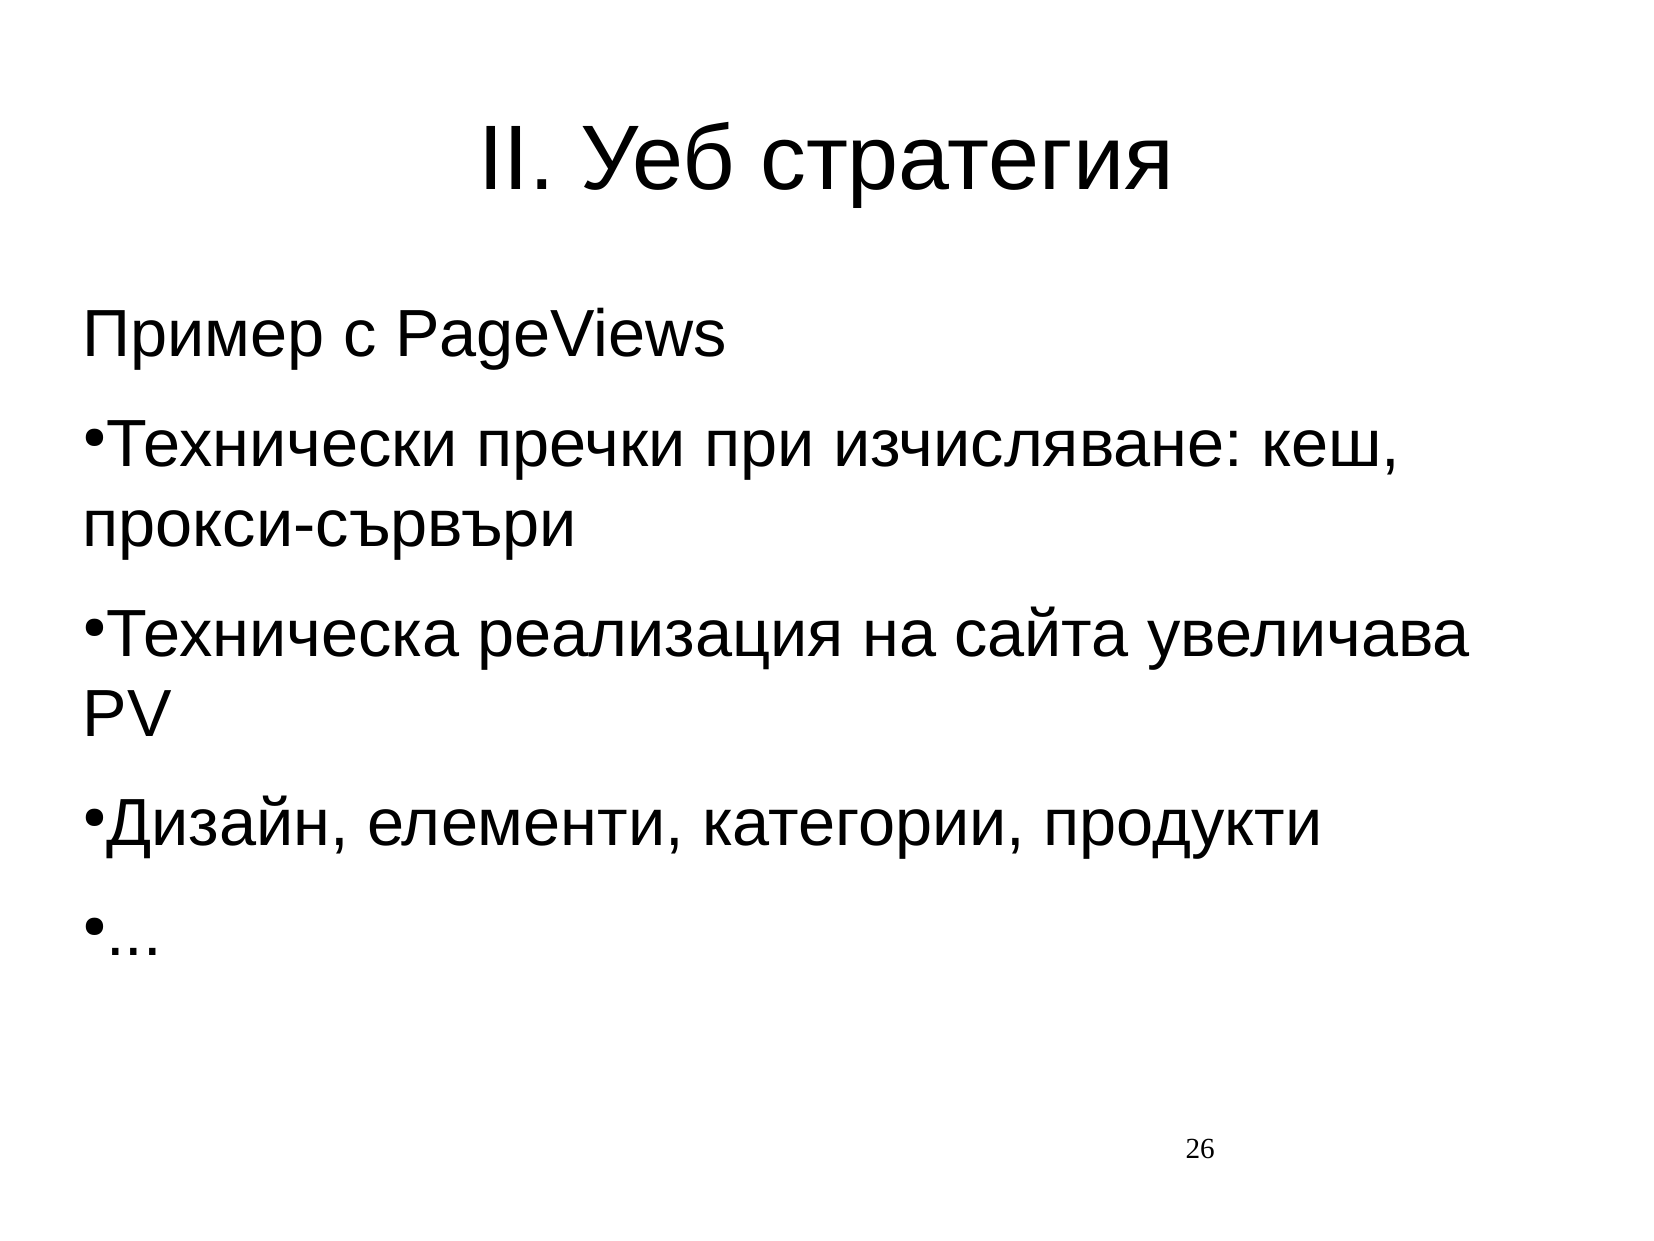

# II. Уеб стратегия
Пример с PageViews
Технически пречки при изчисляване: кеш, прокси-сървъри
Техническа реализация на сайта увеличава PV
Дизайн, елементи, категории, продукти
...